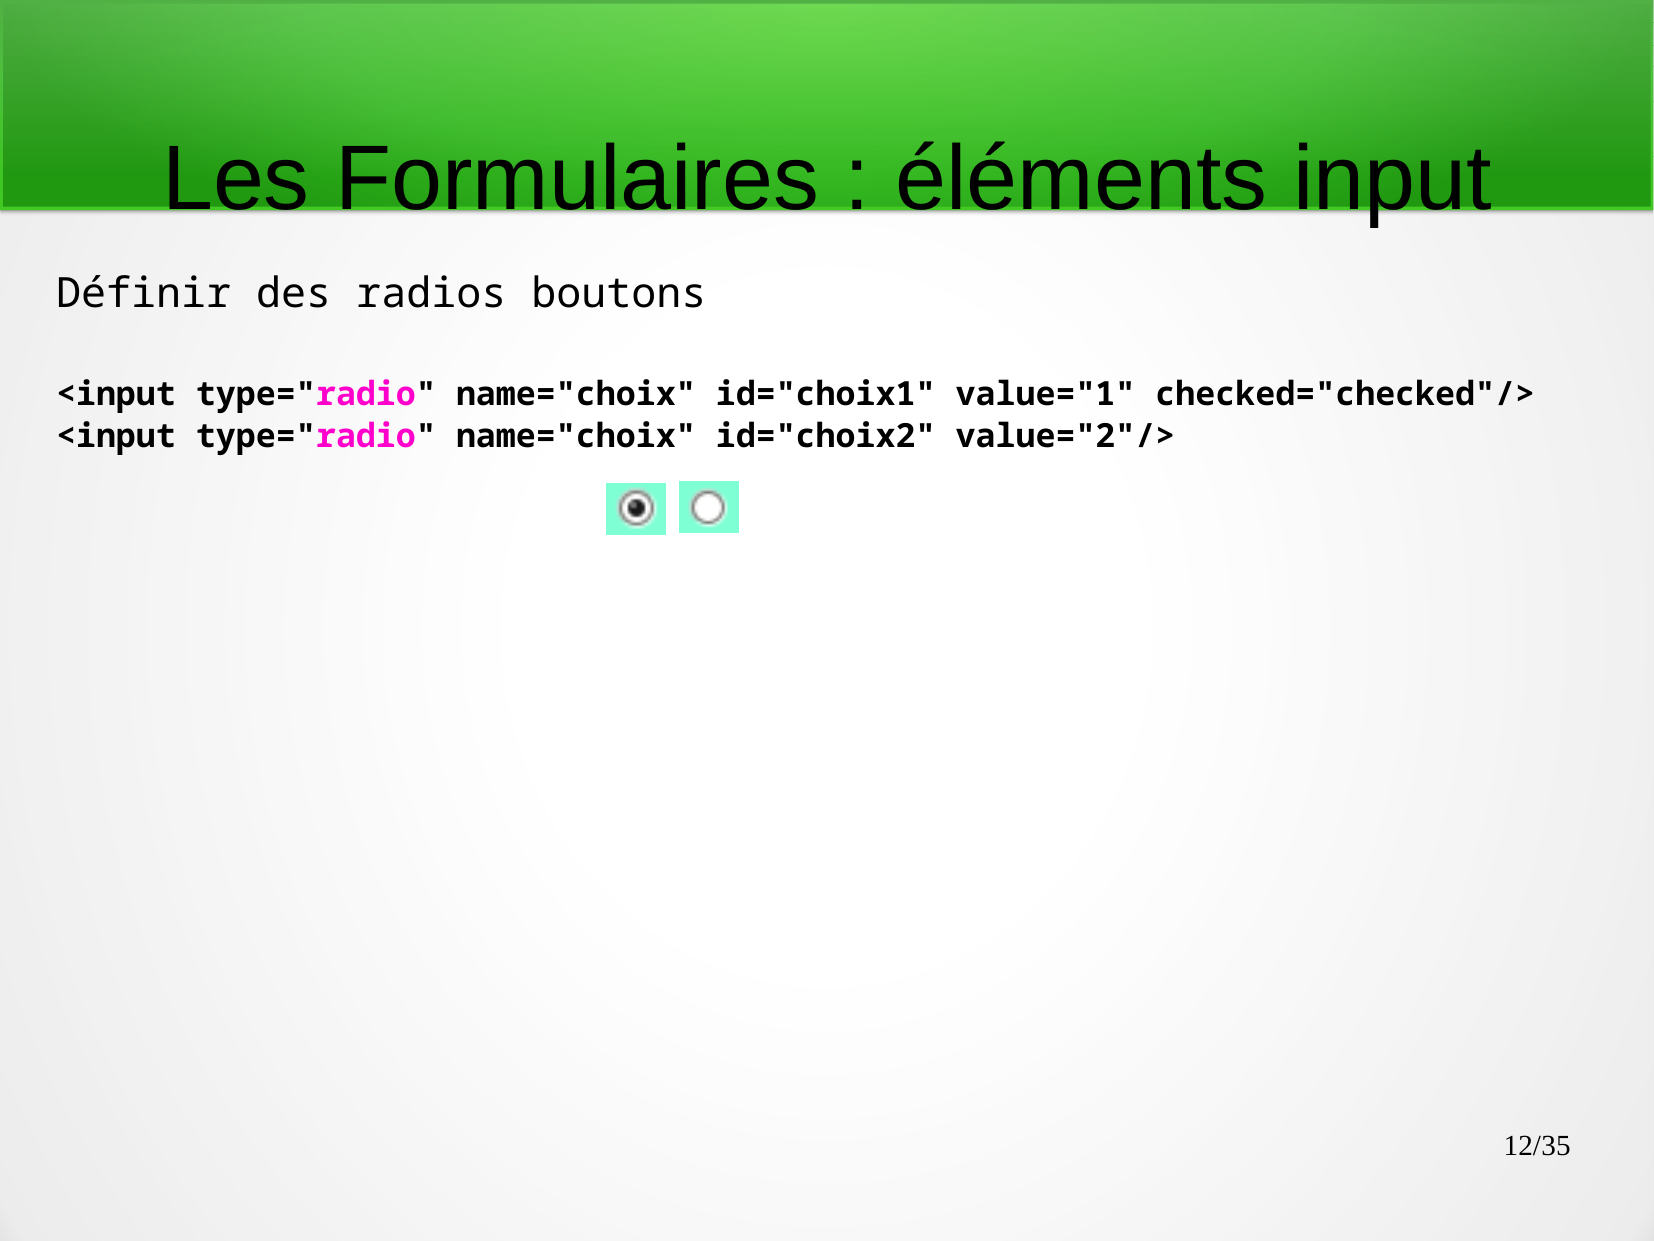

# Les Formulaires : éléments input
Définir des radios boutons
<input type="radio" name="choix" id="choix1" value="1" checked="checked"/>
<input type="radio" name="choix" id="choix2" value="2"/>
12